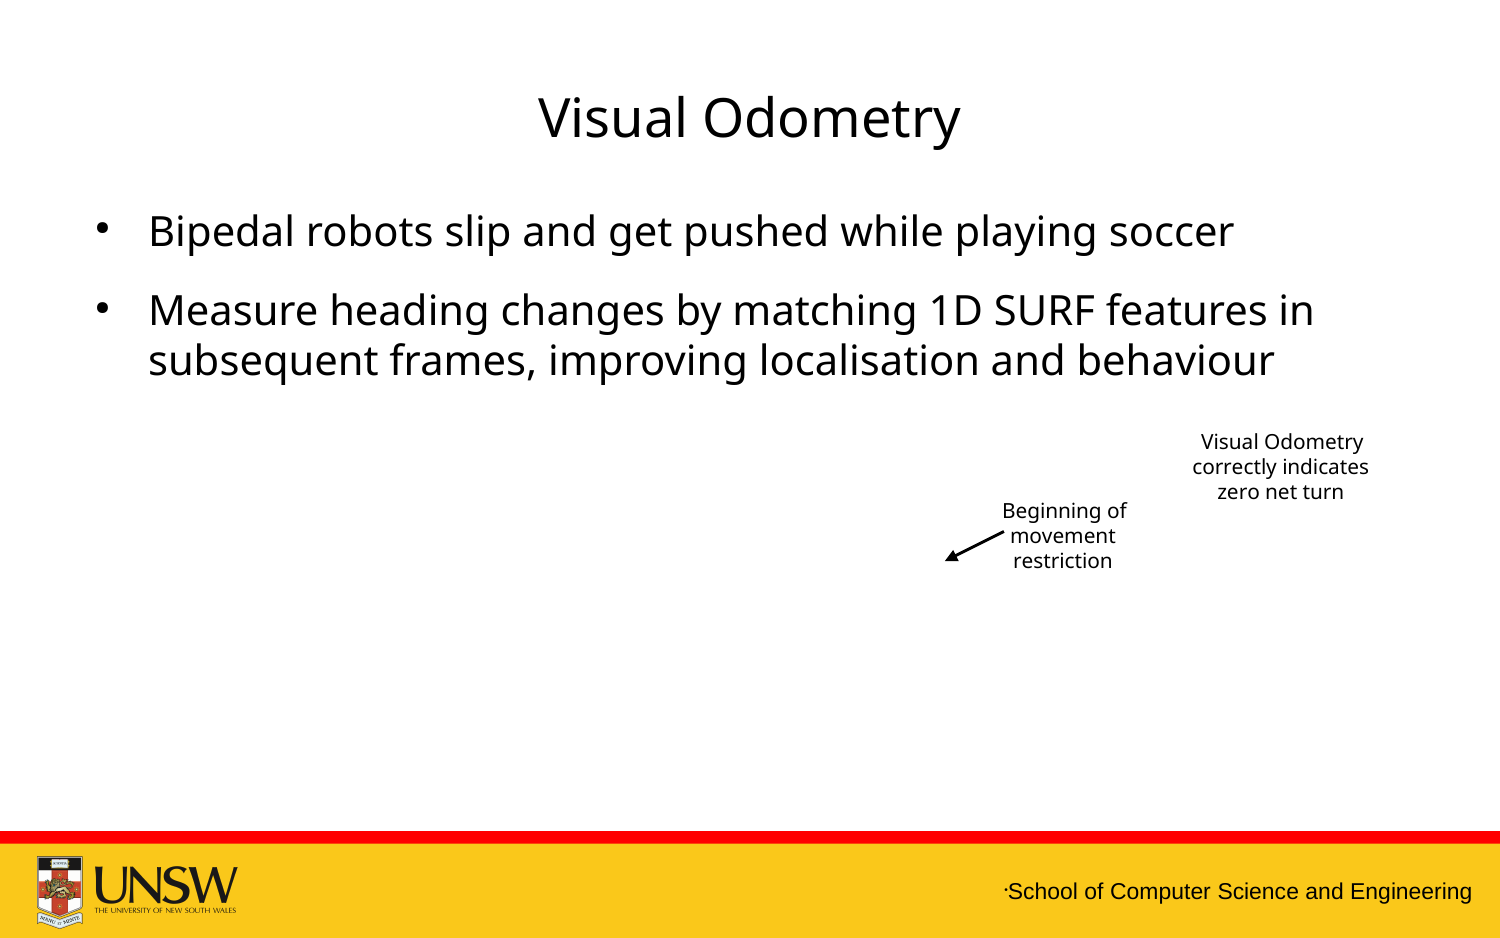

Visual Odometry
# Bipedal robots slip and get pushed while playing soccer
Measure heading changes by matching 1D SURF features in subsequent frames, improving localisation and behaviour
Visual Odometry correctly indicates zero net turn
Beginning of movement restriction